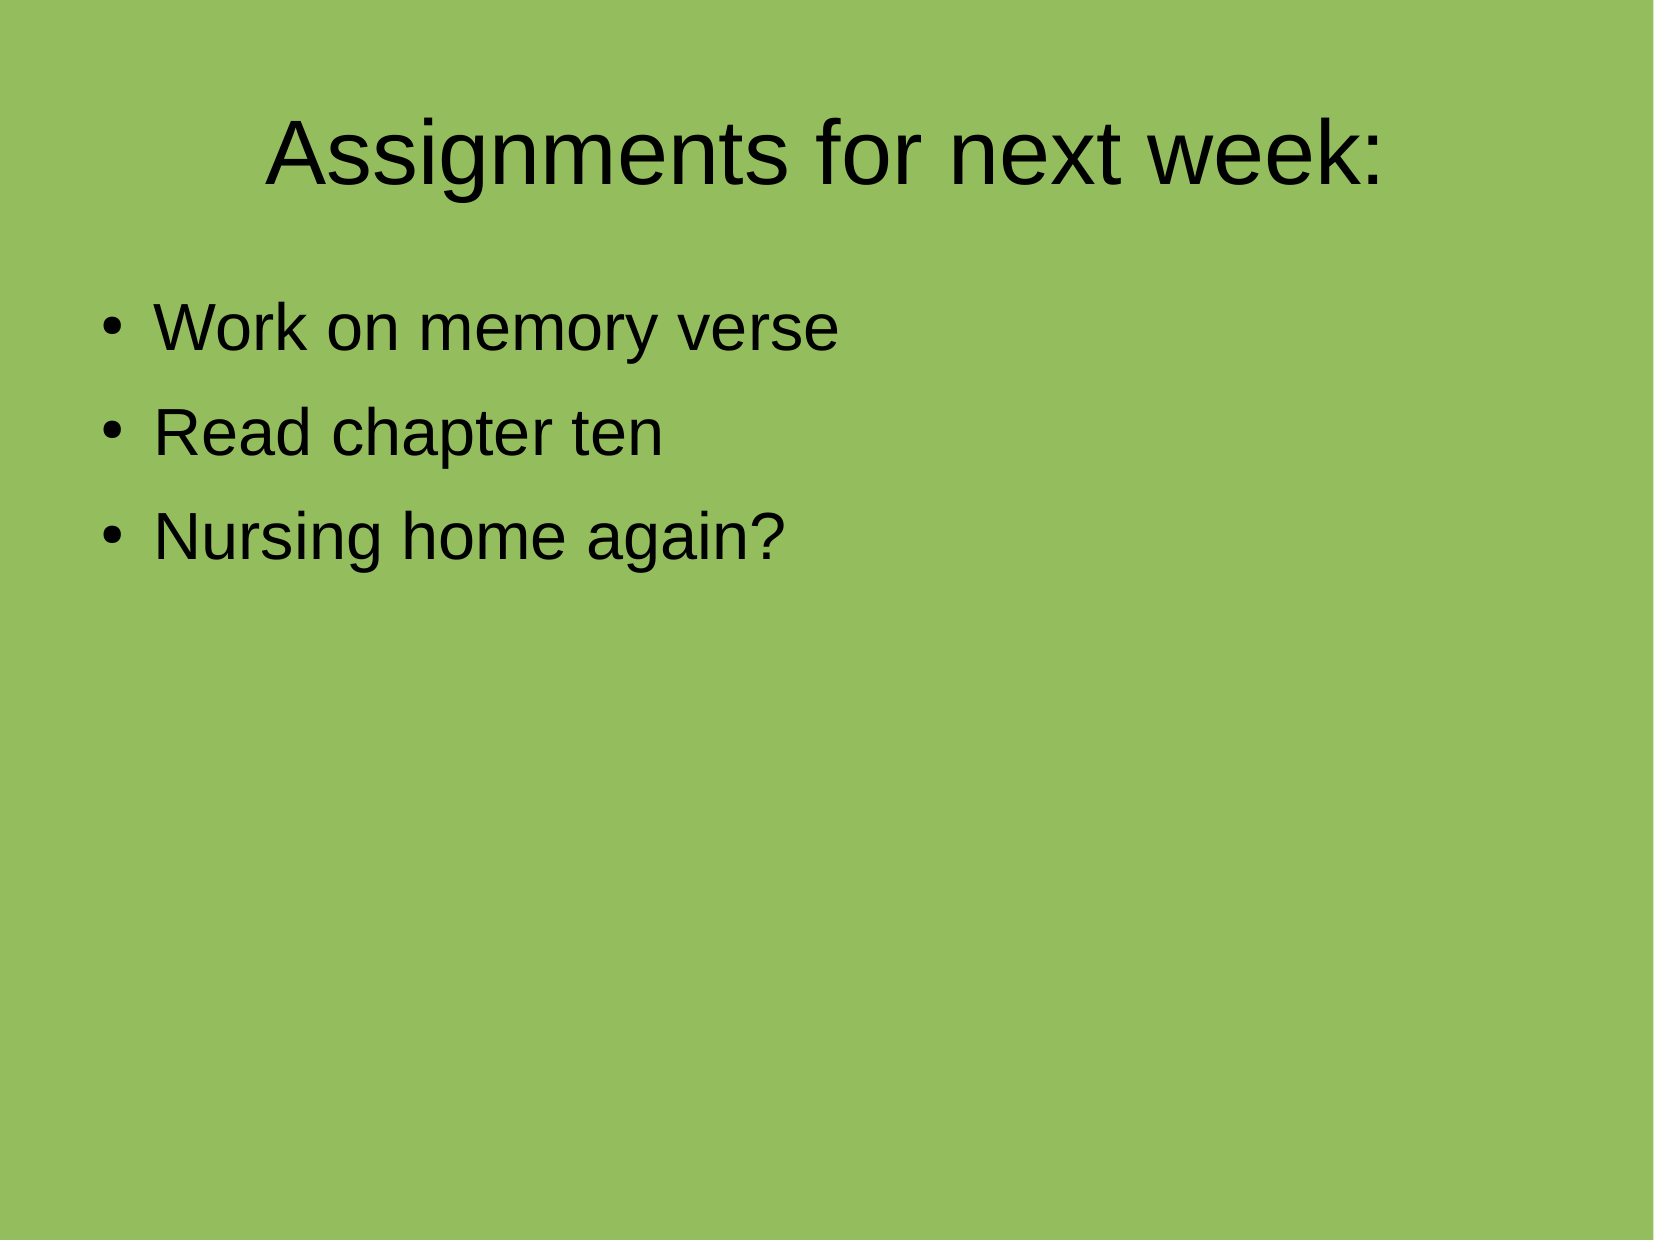

# Assignments for next week:
Work on memory verse
Read chapter ten
Nursing home again?